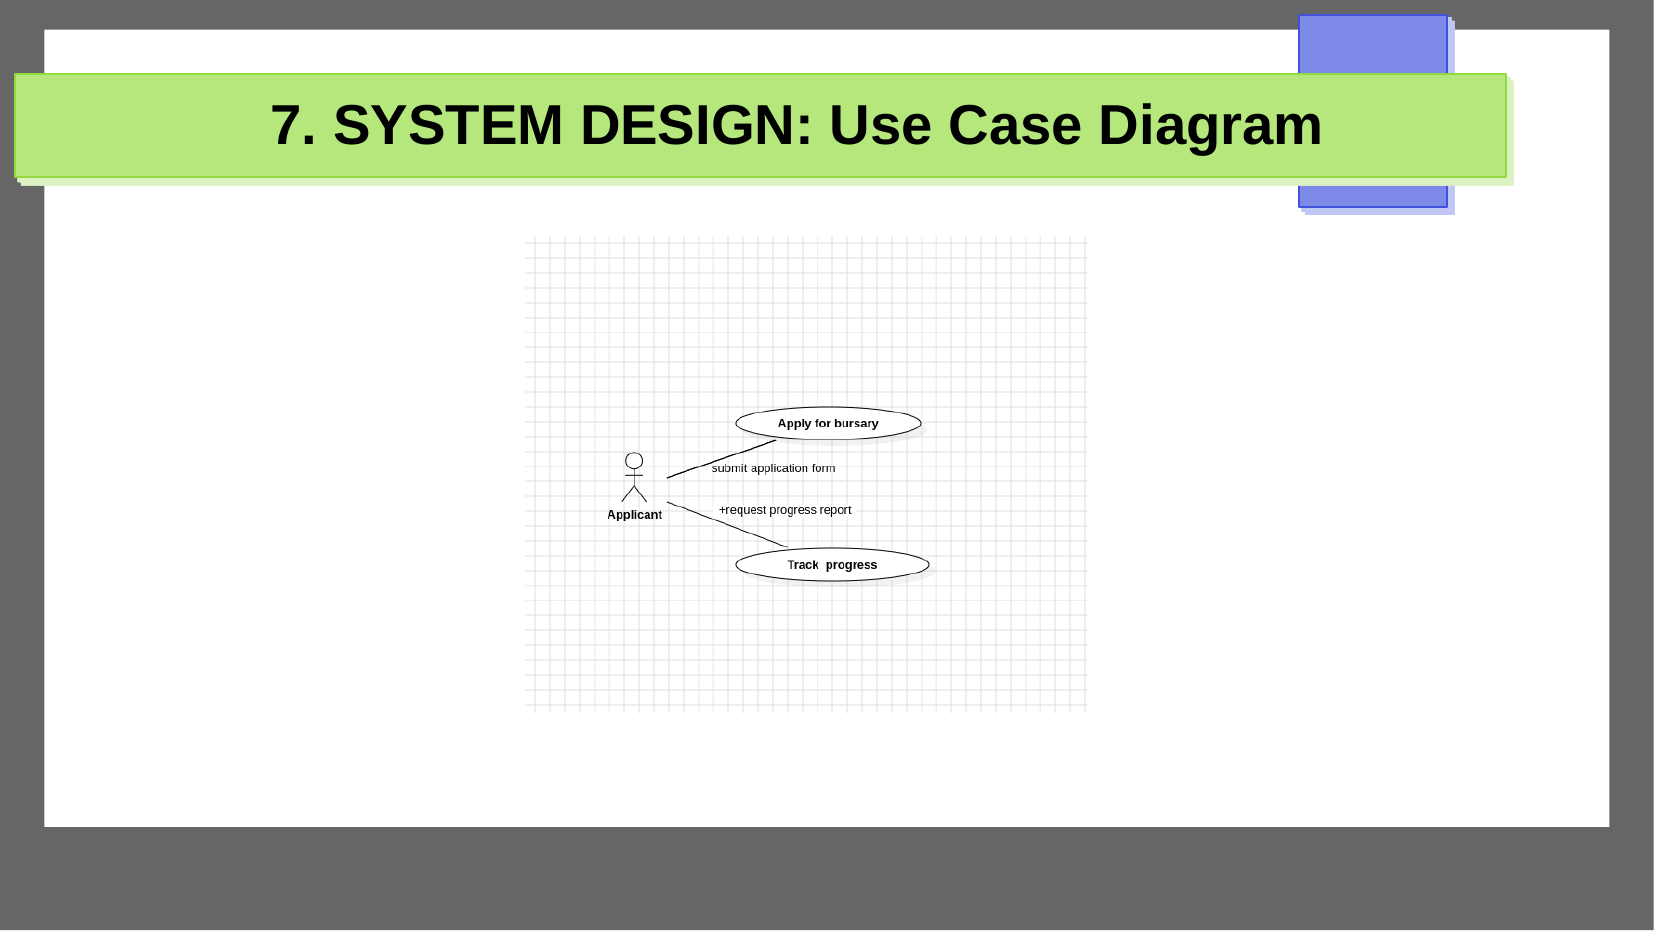

# 7. SYSTEM DESIGN: Use Case Diagram